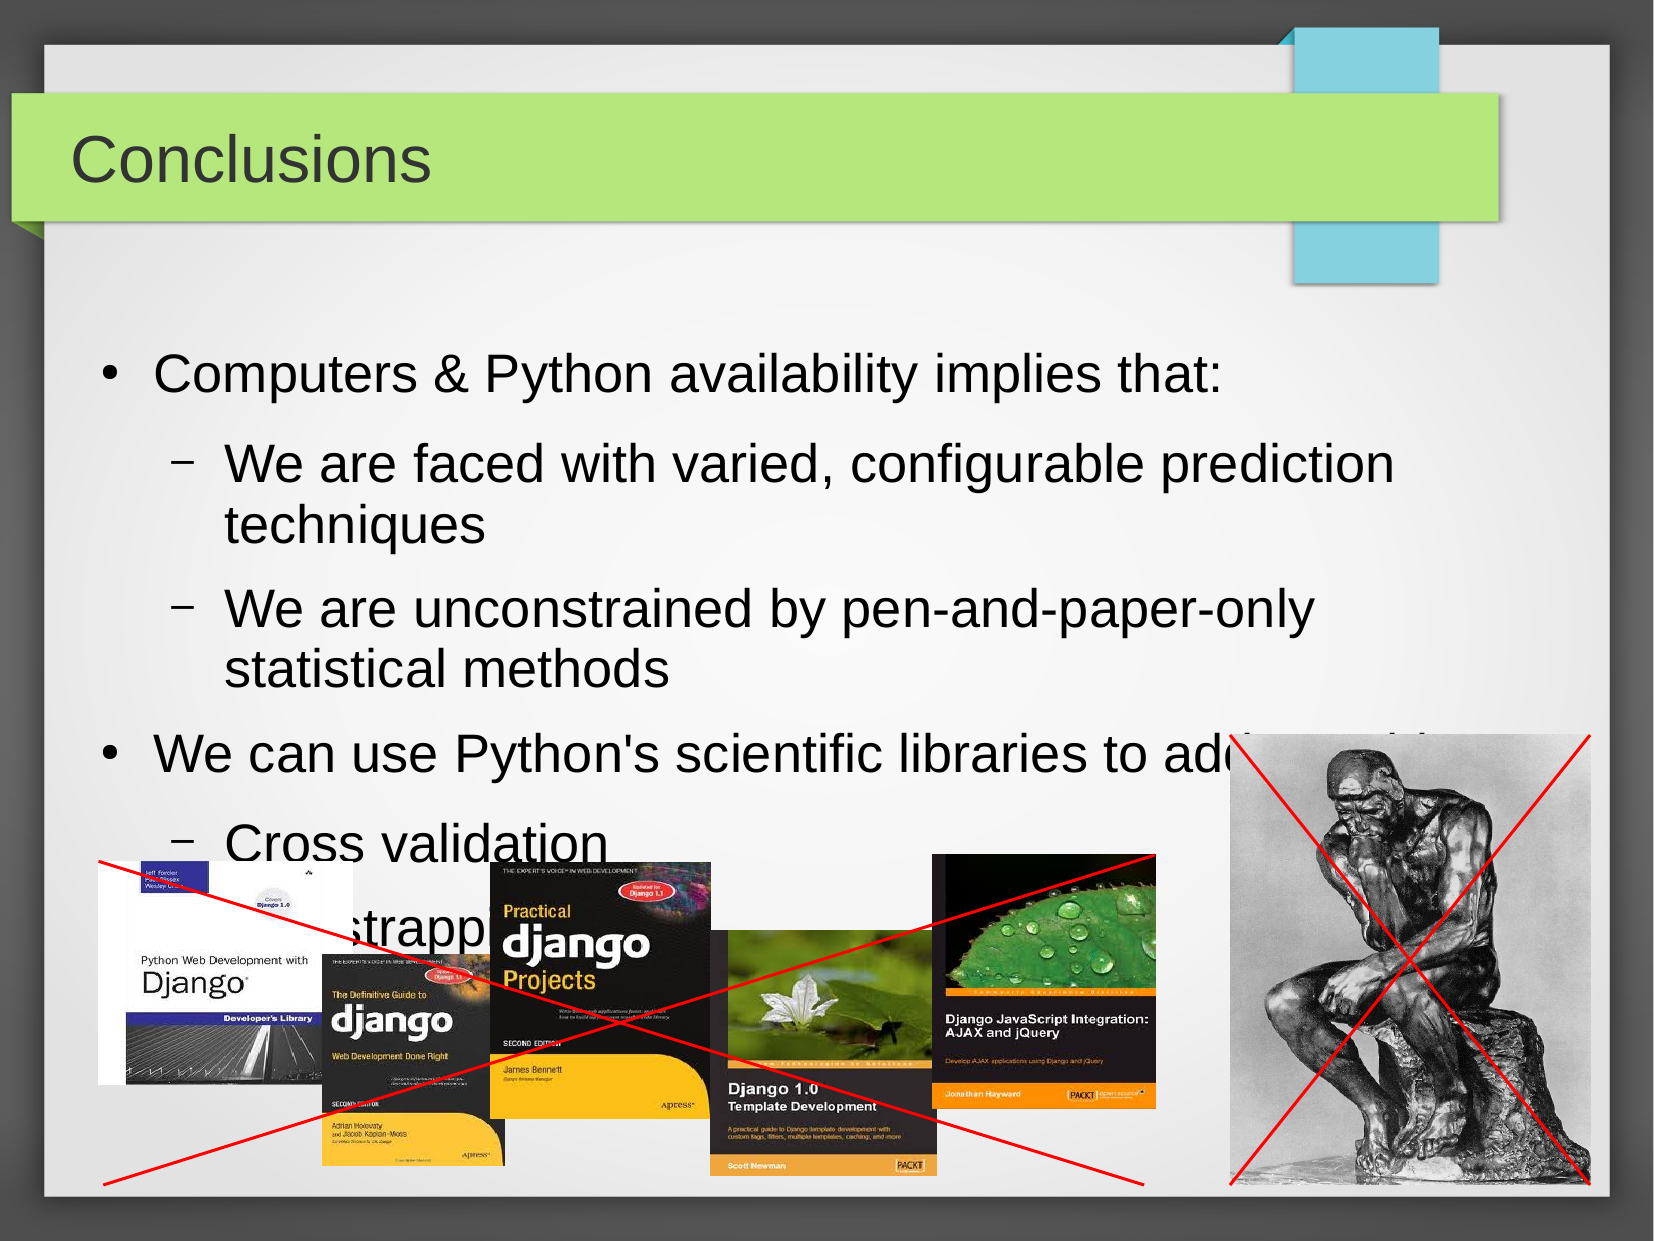

# Conclusions
Computers & Python availability implies that:
We are faced with varied, configurable prediction techniques
We are unconstrained by pen-and-paper-only statistical methods
We can use Python's scientific libraries to address this:
Cross validation
Bootstrapping